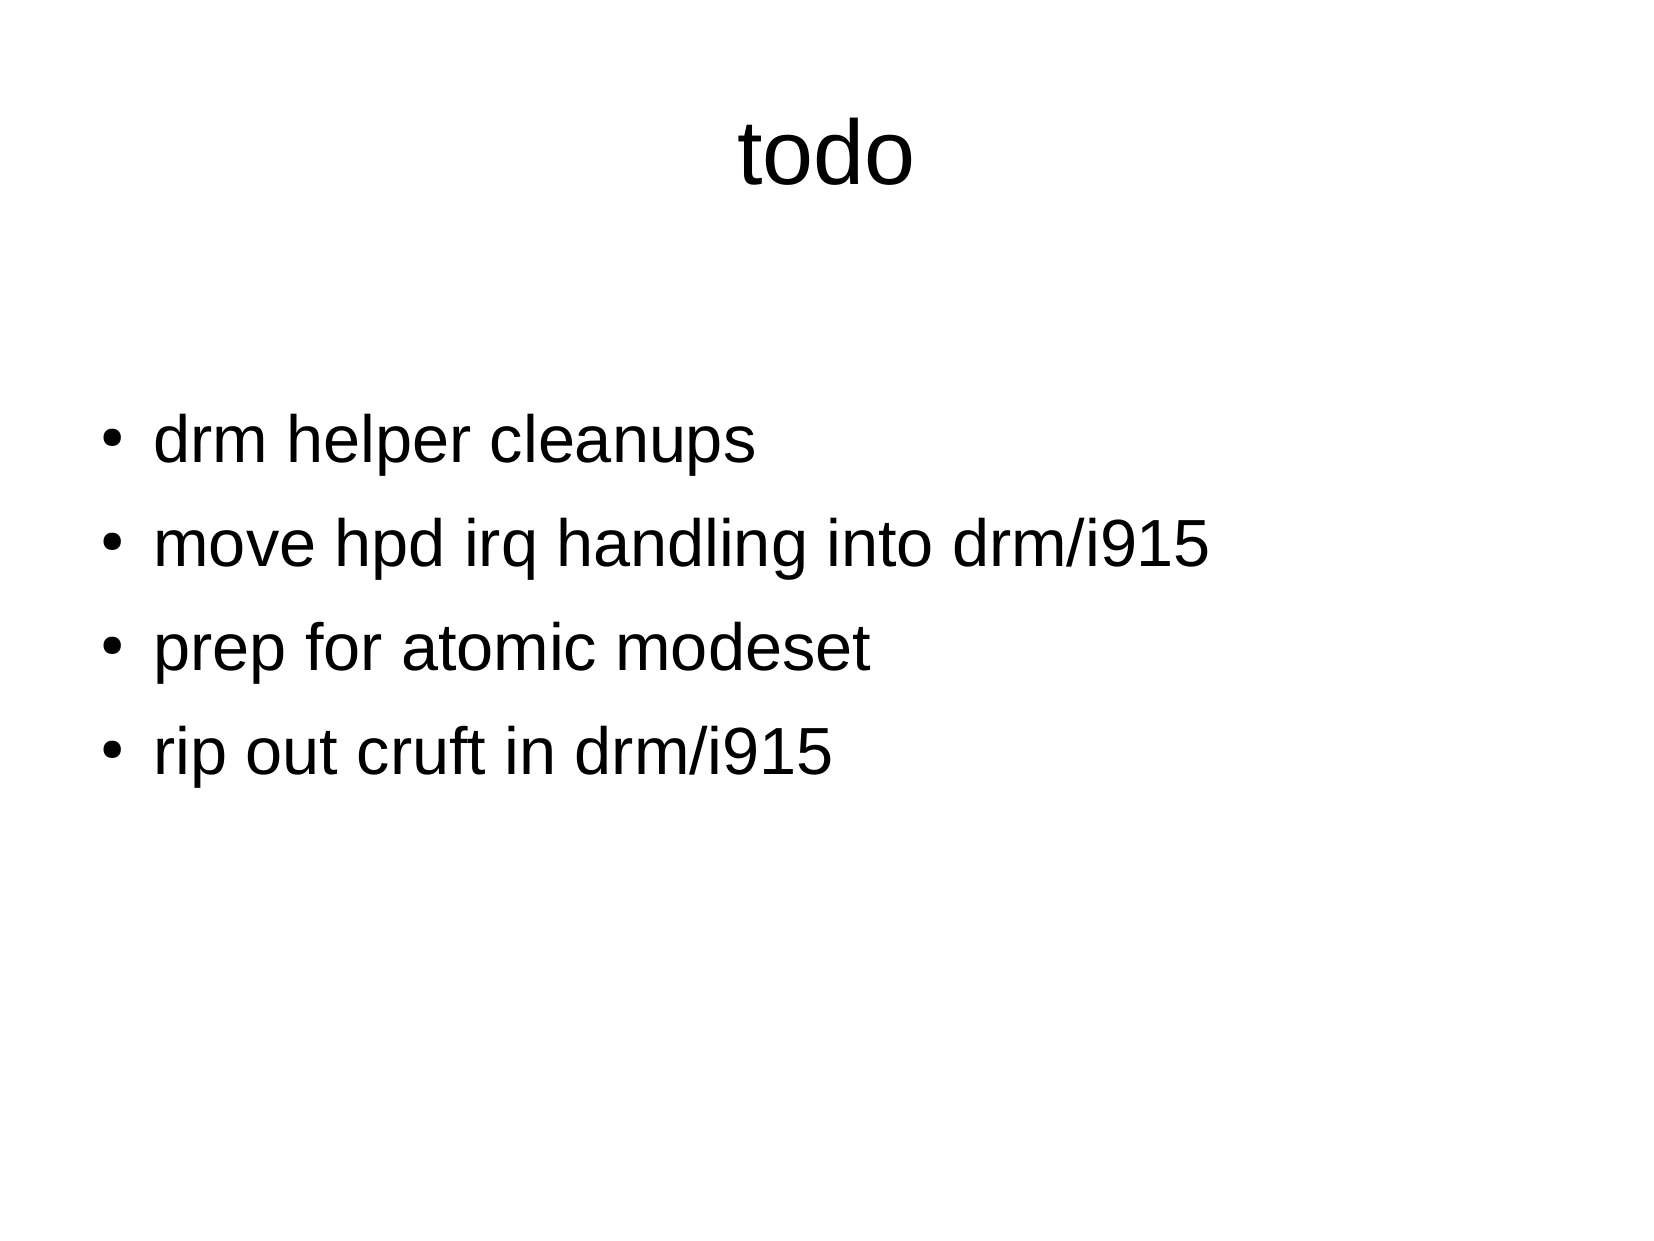

# todo
drm helper cleanups
move hpd irq handling into drm/i915
prep for atomic modeset
rip out cruft in drm/i915